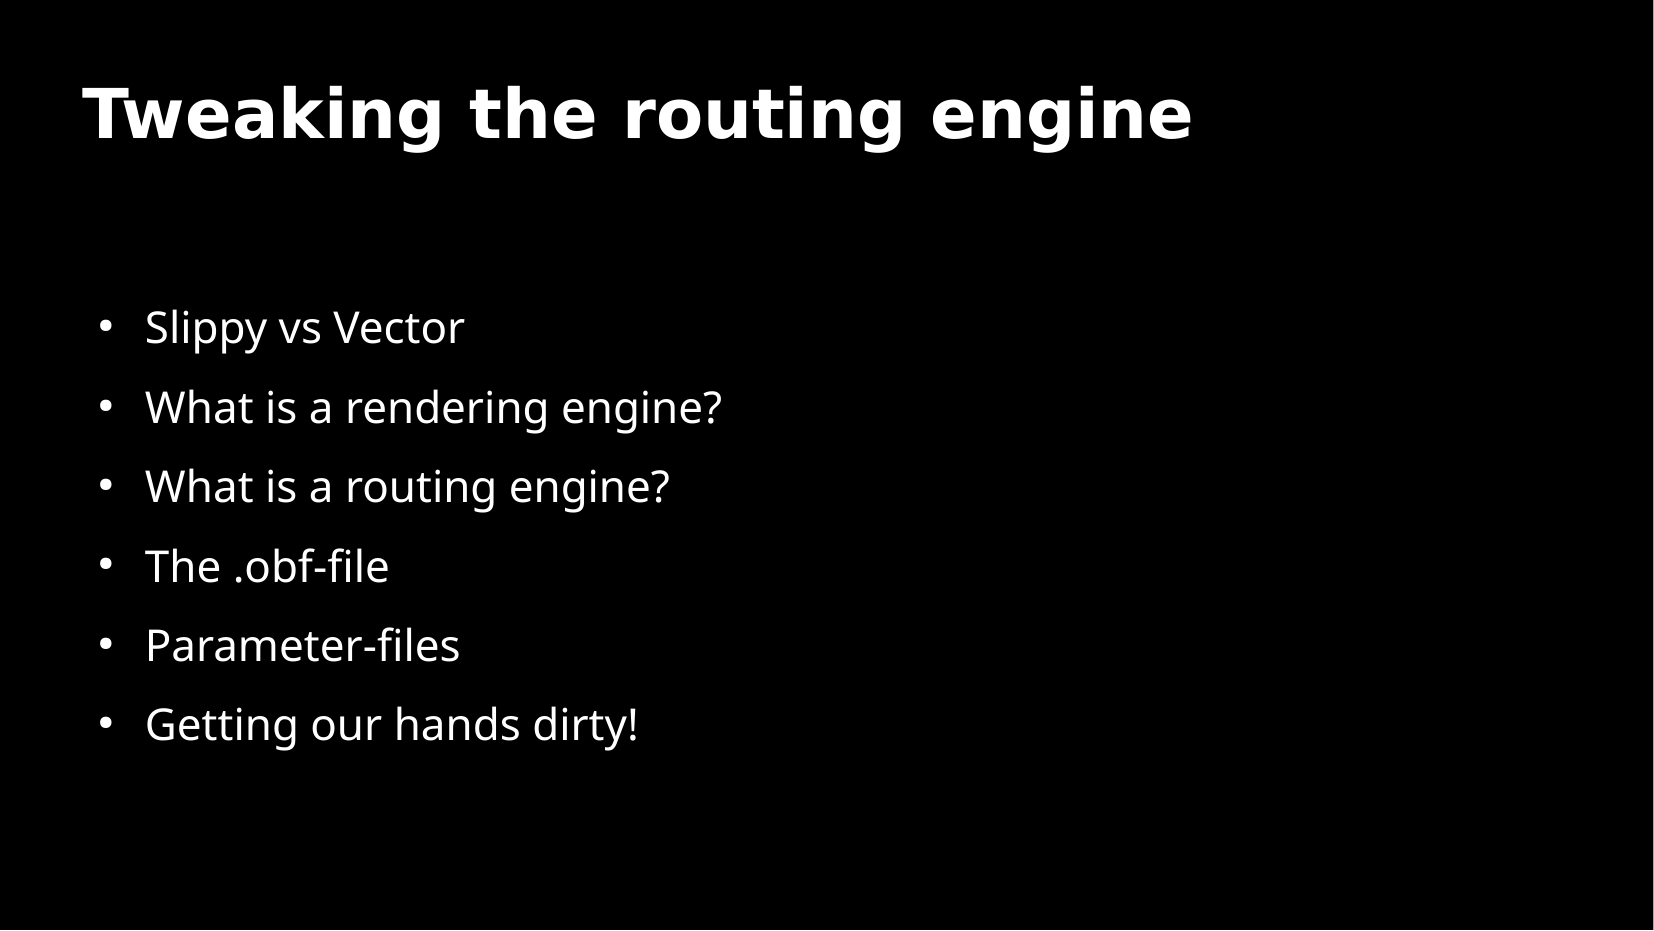

# Tweaking the routing engine
Slippy vs Vector
What is a rendering engine?
What is a routing engine?
The .obf-file
Parameter-files
Getting our hands dirty!